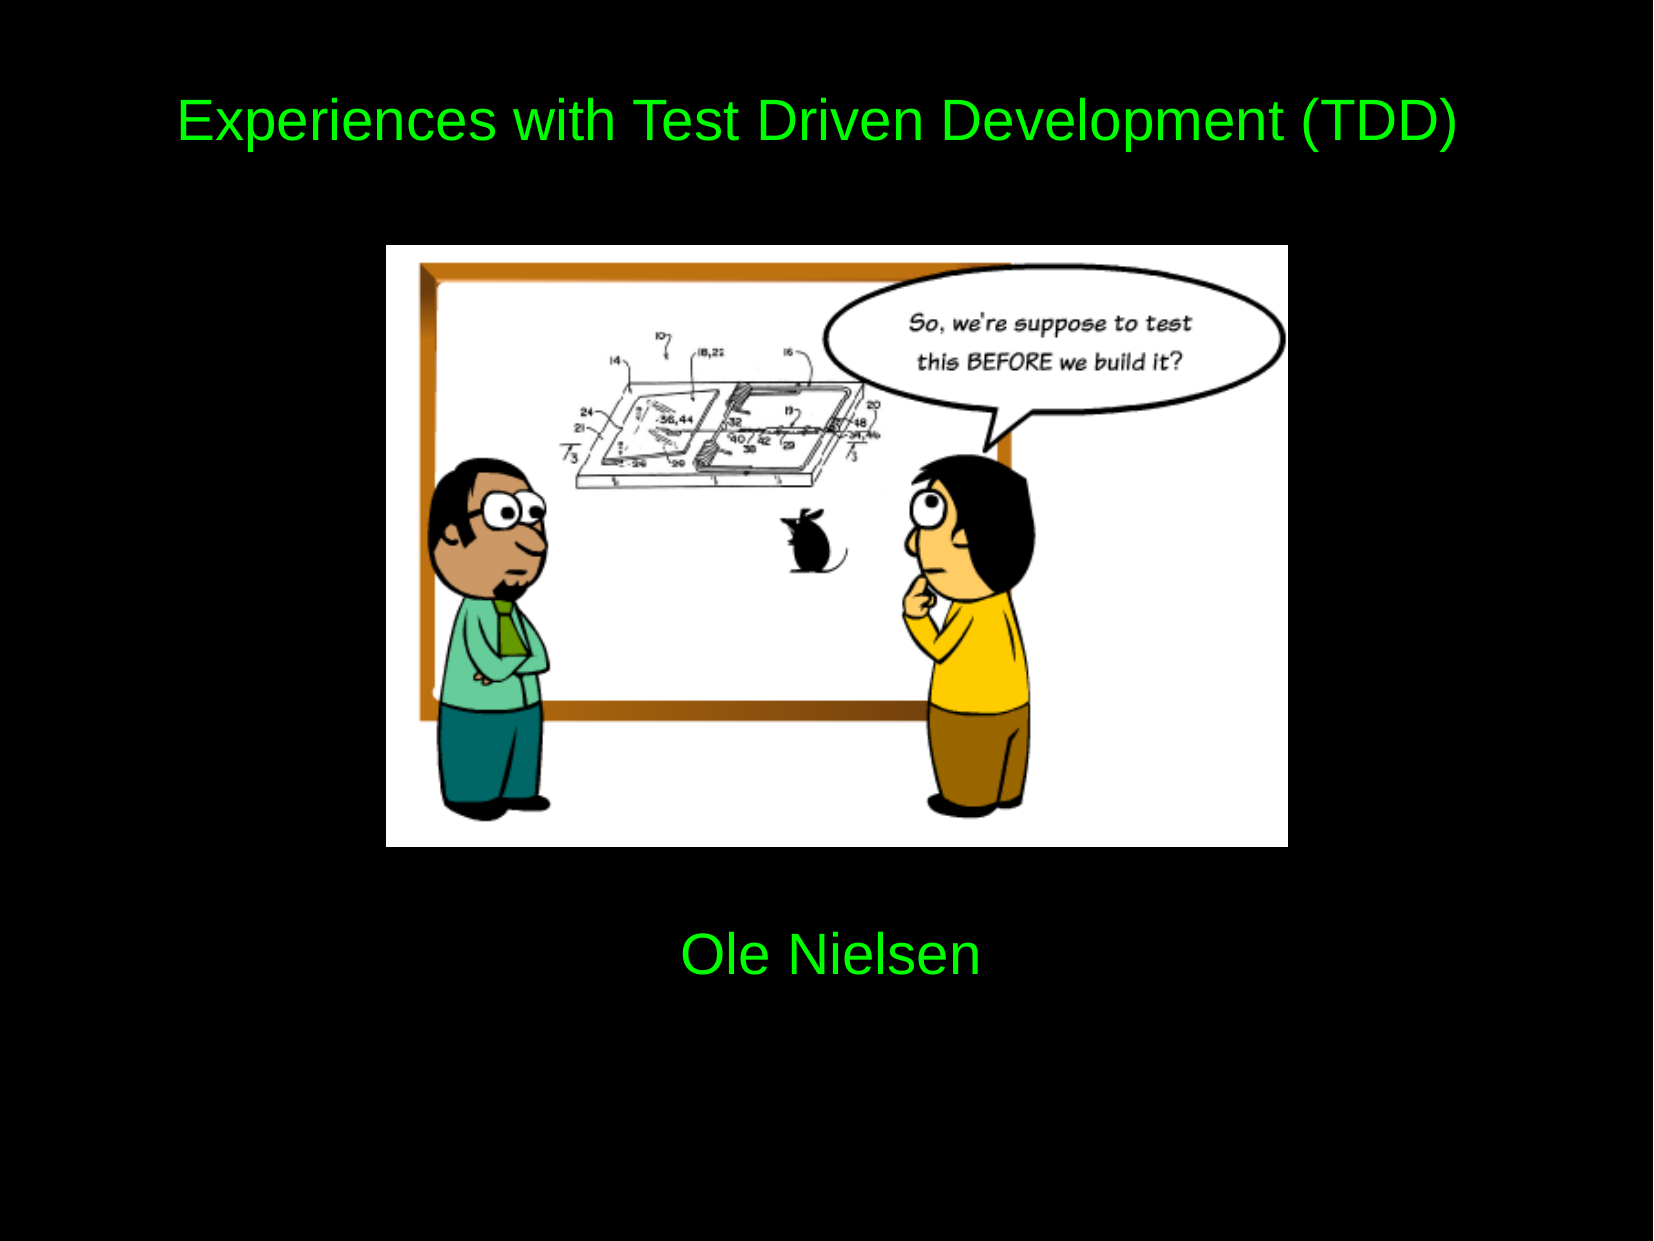

# Experiences with Test Driven Development (TDD)
Ole Nielsen